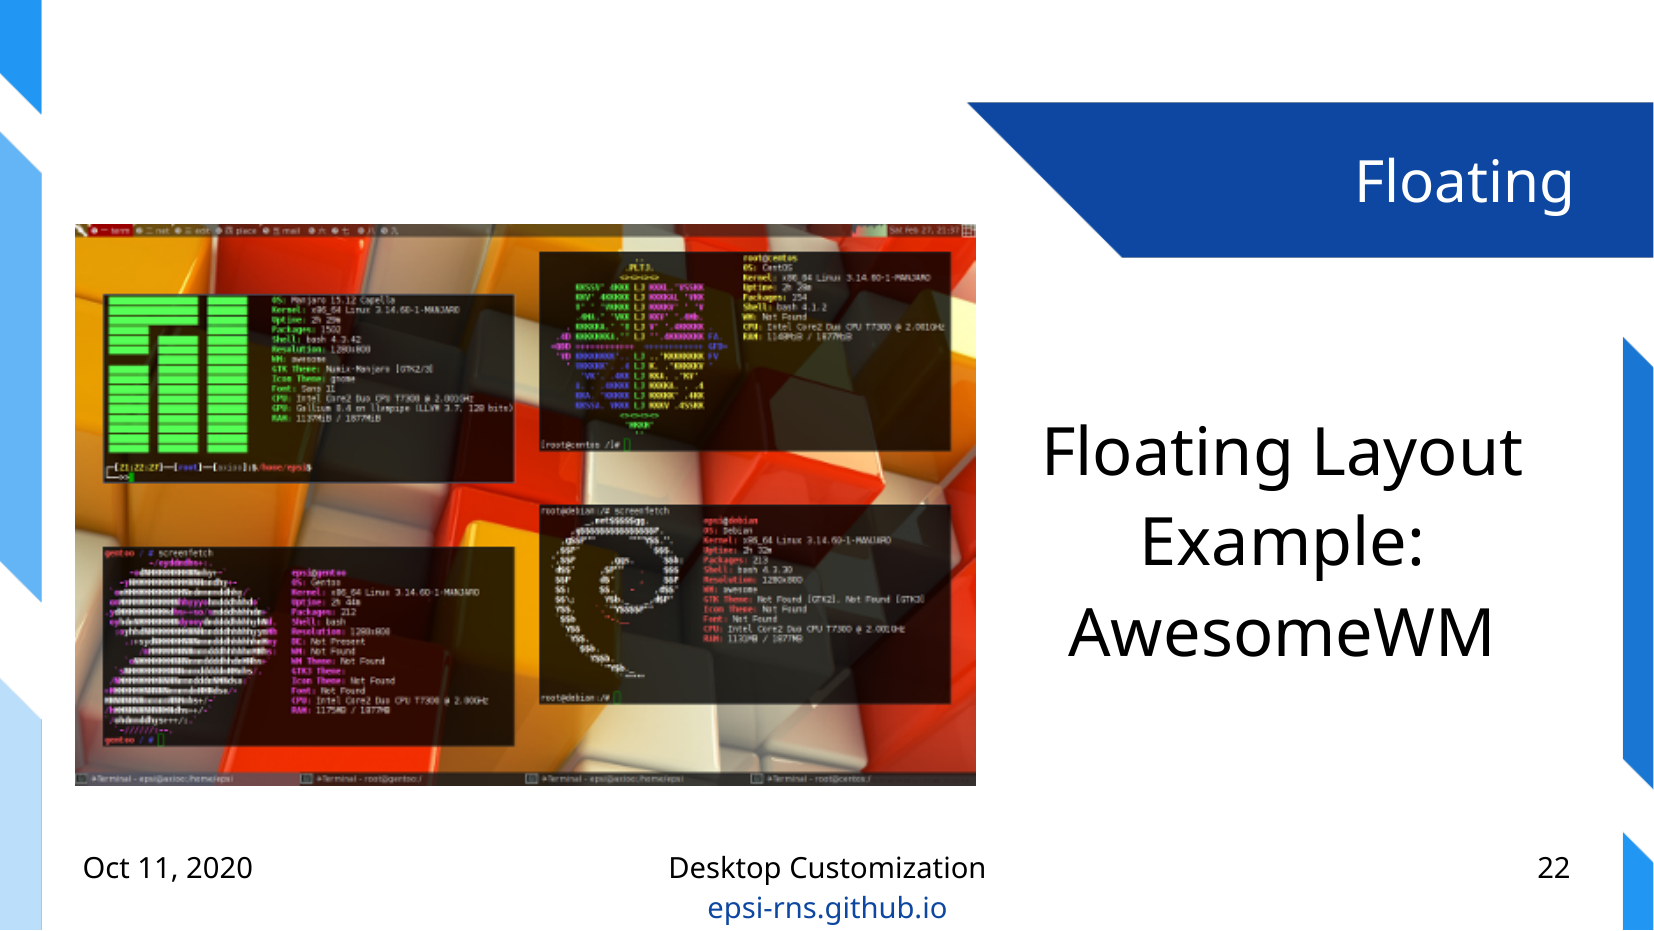

# Floating
Floating Layout Example: AwesomeWM
Oct 11, 2020
Desktop Customization
22